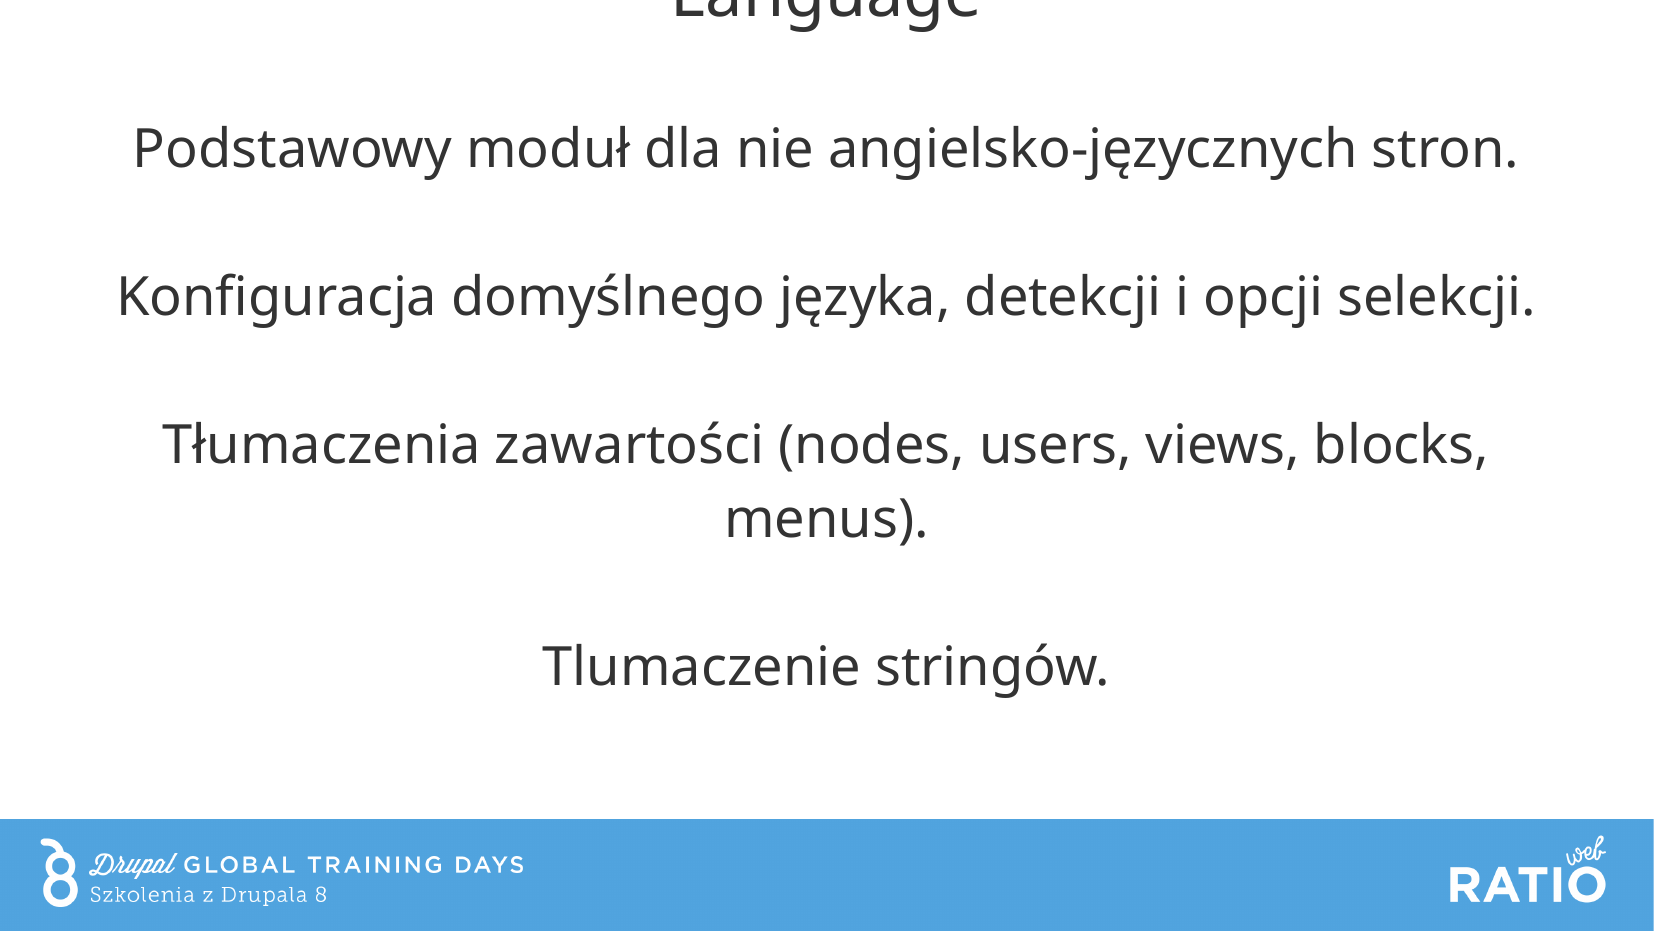

# Language
Podstawowy moduł dla nie angielsko-języcznych stron.
Konfiguracja domyślnego języka, detekcji i opcji selekcji.
Tłumaczenia zawartości (nodes, users, views, blocks, menus).
Tlumaczenie stringów.